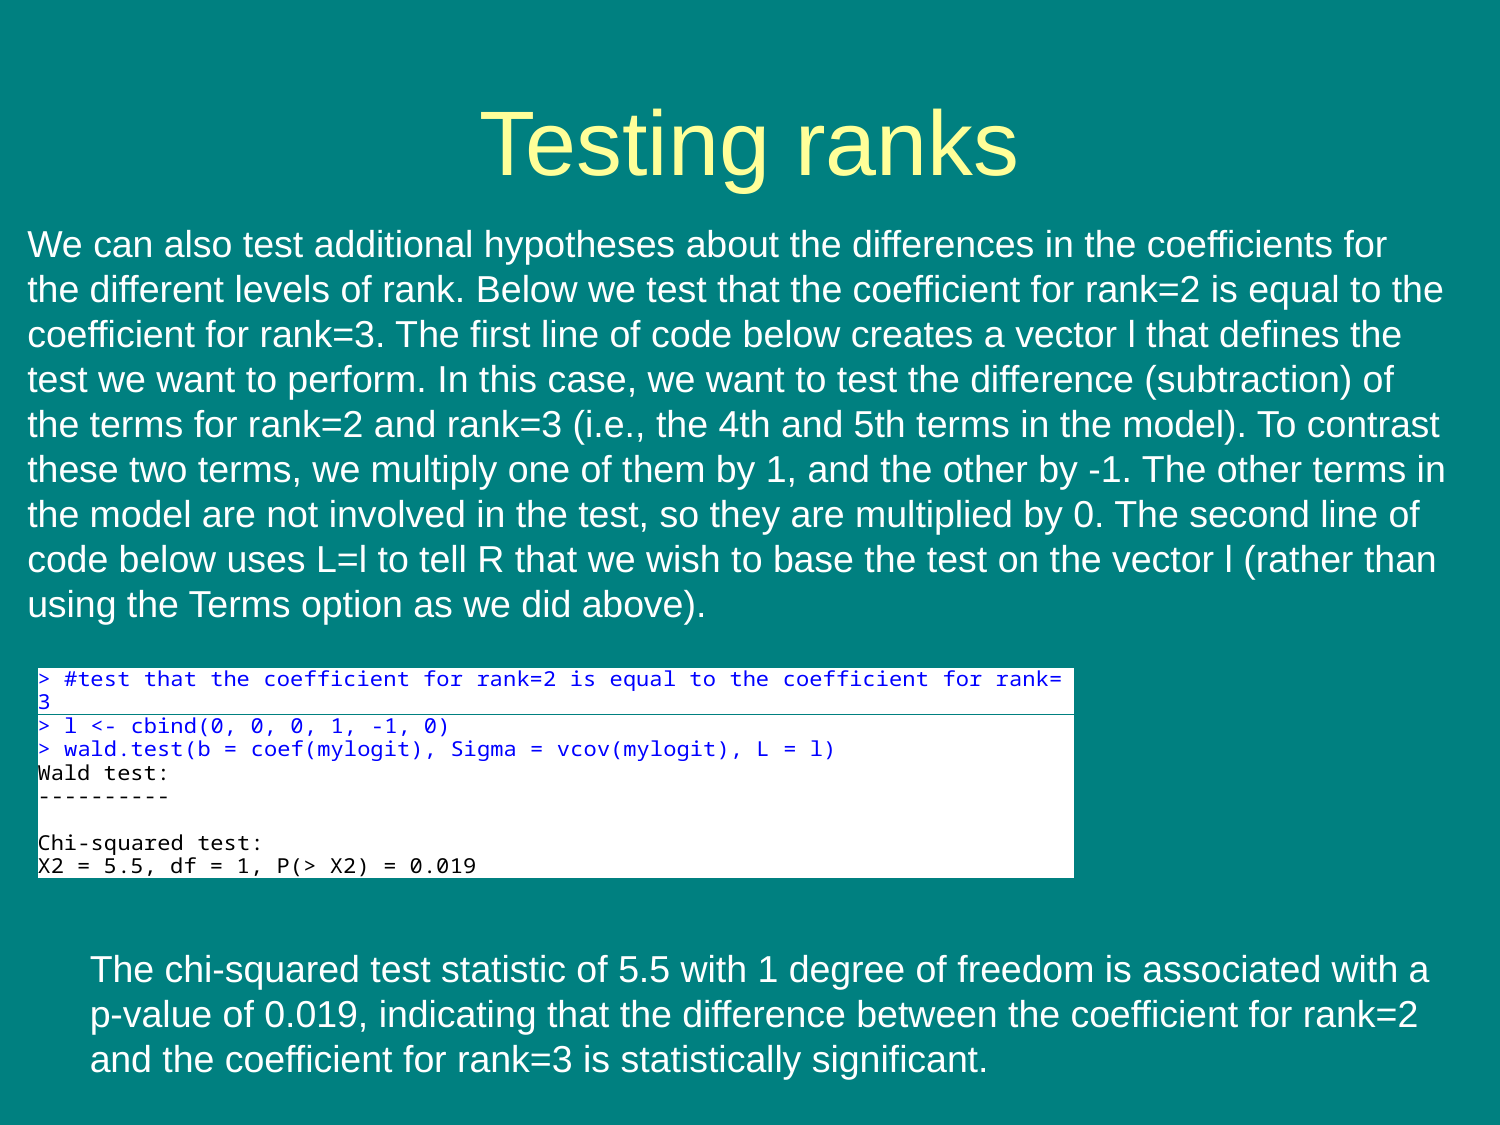

# Testing ranks
We can also test additional hypotheses about the differences in the coefficients for the different levels of rank. Below we test that the coefficient for rank=2 is equal to the coefficient for rank=3. The first line of code below creates a vector l that defines the test we want to perform. In this case, we want to test the difference (subtraction) of the terms for rank=2 and rank=3 (i.e., the 4th and 5th terms in the model). To contrast these two terms, we multiply one of them by 1, and the other by -1. The other terms in the model are not involved in the test, so they are multiplied by 0. The second line of code below uses L=l to tell R that we wish to base the test on the vector l (rather than using the Terms option as we did above).
The chi-squared test statistic of 5.5 with 1 degree of freedom is associated with a p-value of 0.019, indicating that the difference between the coefficient for rank=2 and the coefficient for rank=3 is statistically significant.